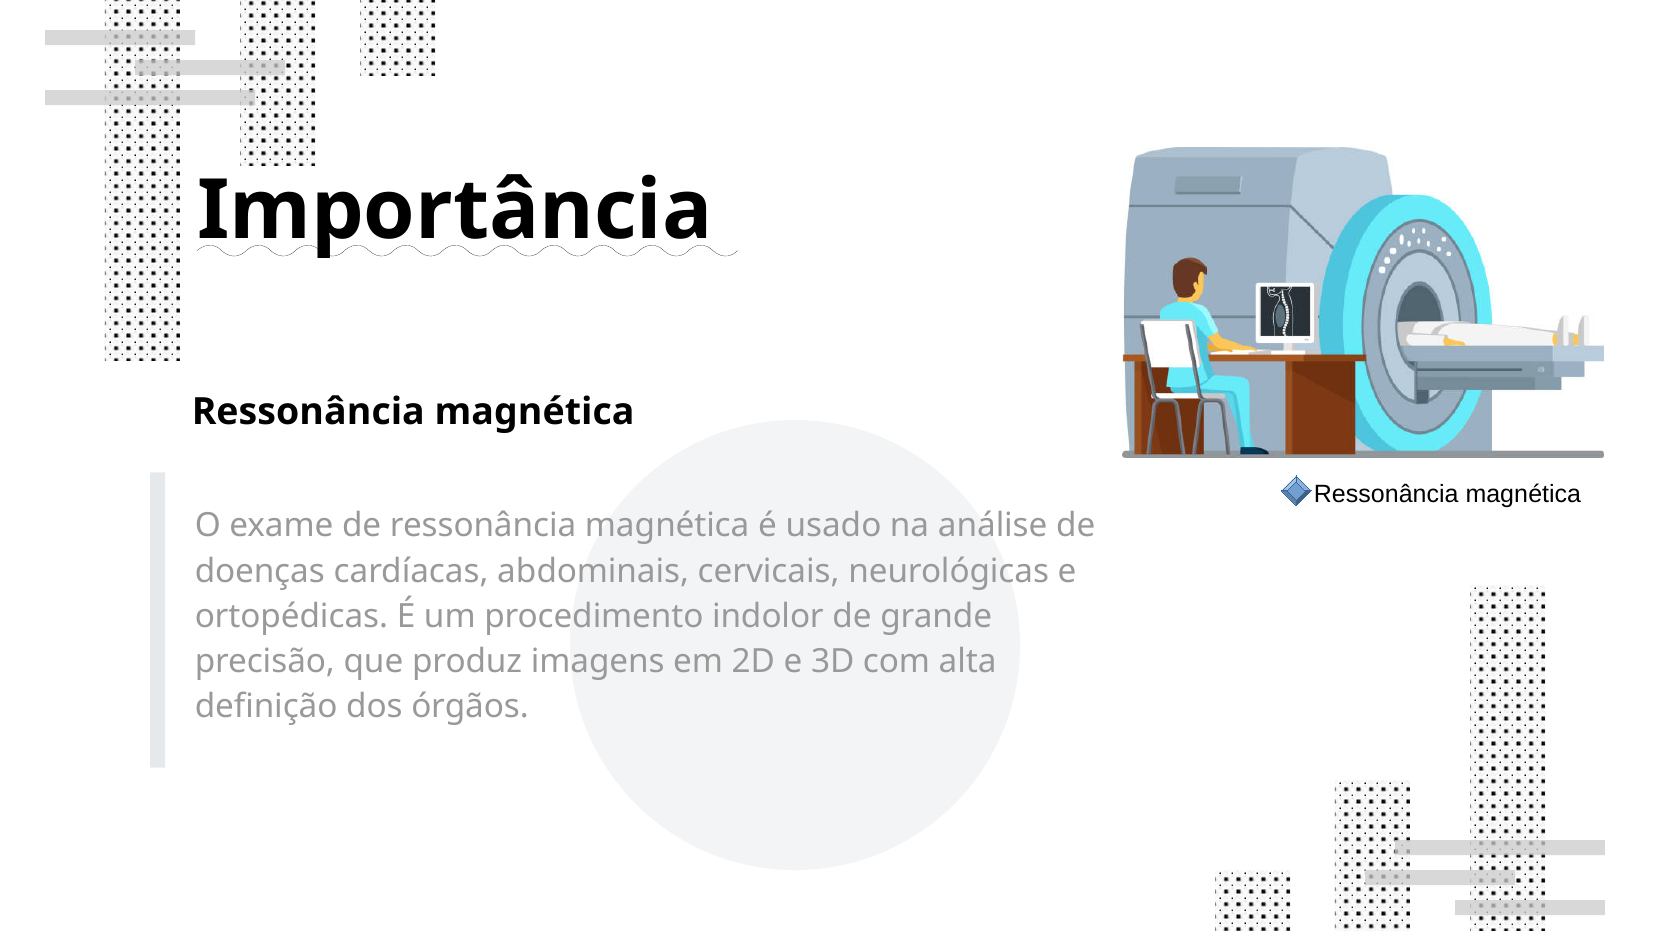

Importância
Ressonância magnética
Ressonância magnética
O exame de ressonância magnética é usado na análise de doenças cardíacas, abdominais, cervicais, neurológicas e ortopédicas. É um procedimento indolor de grande precisão, que produz imagens em 2D e 3D com alta definição dos órgãos.